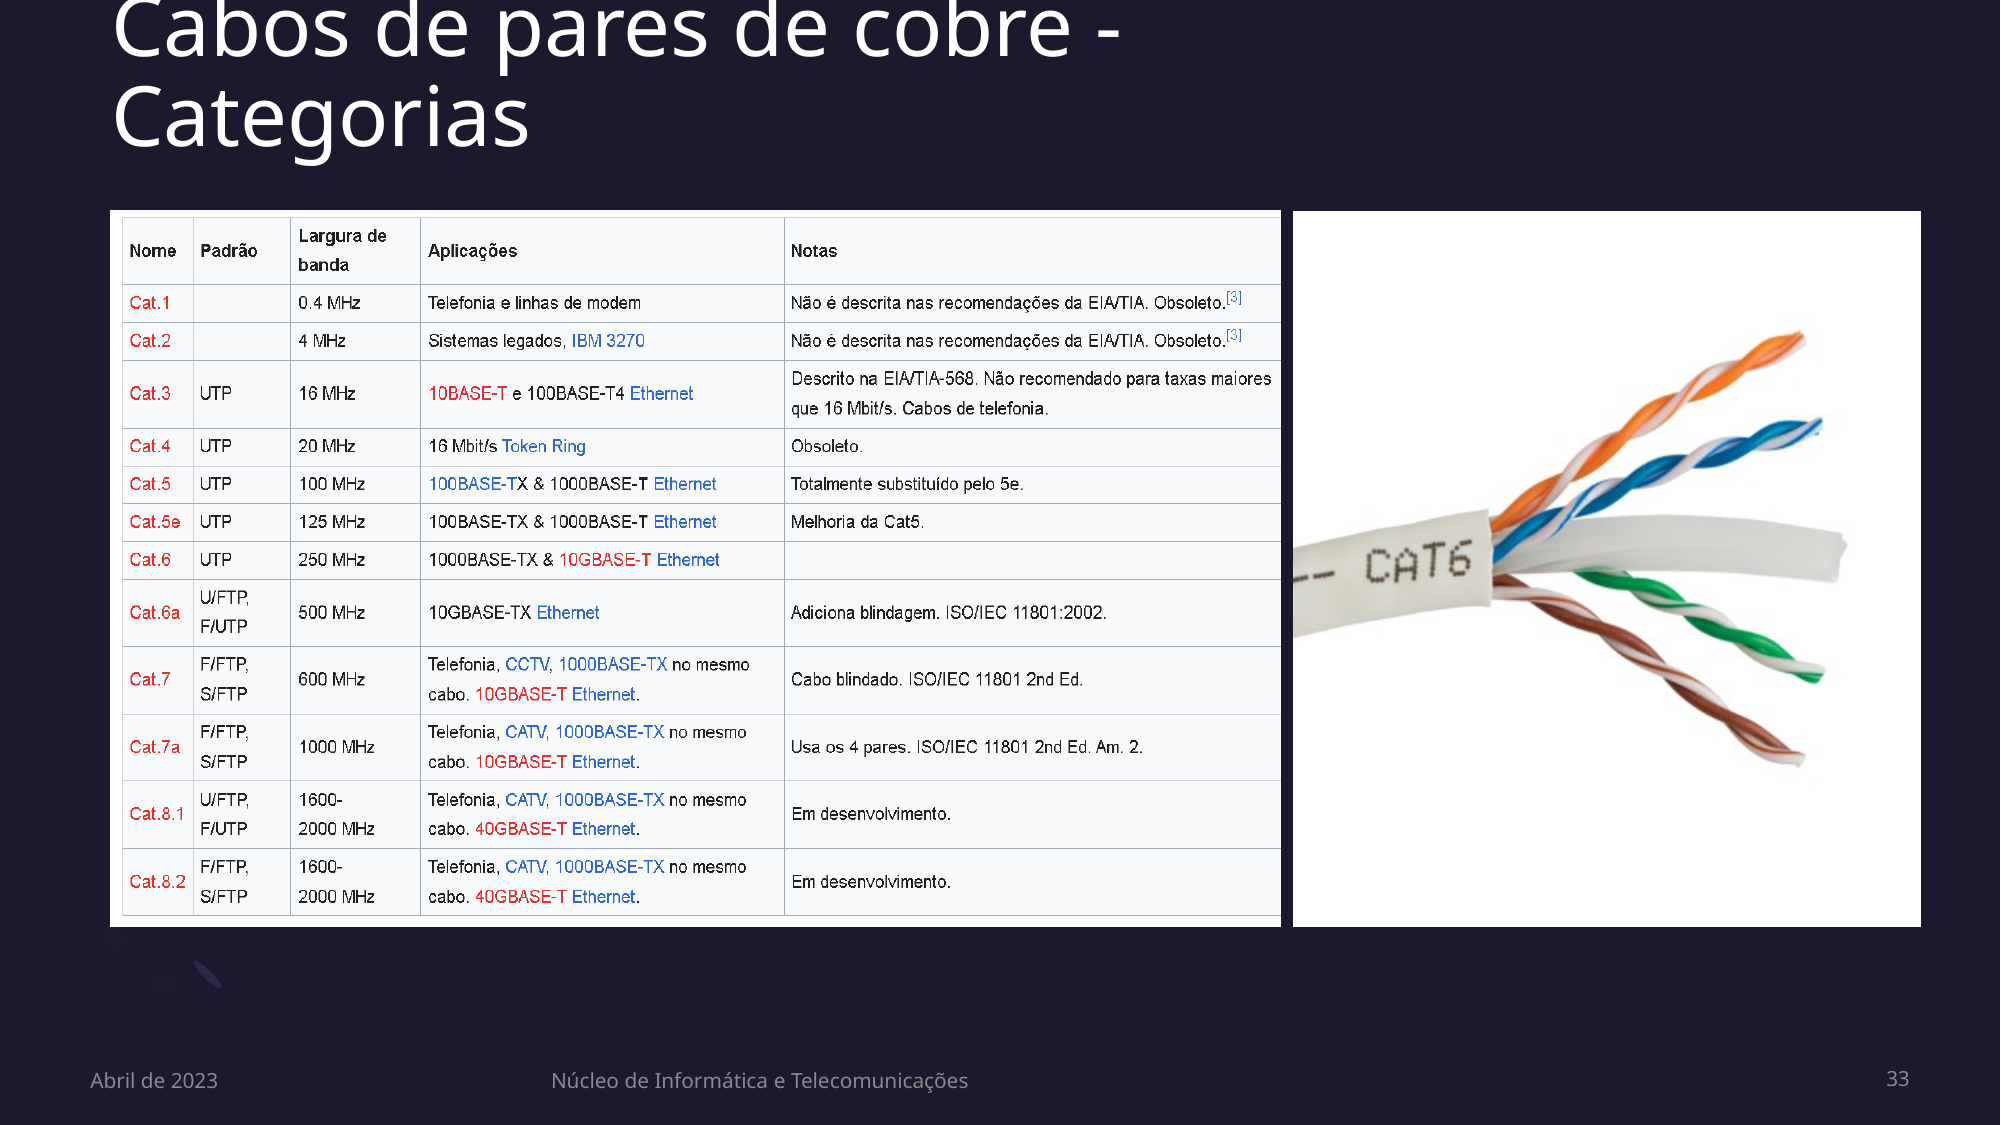

Cabos de pares de cobre - Categorias
Abril de 2023
Núcleo de Informática e Telecomunicações